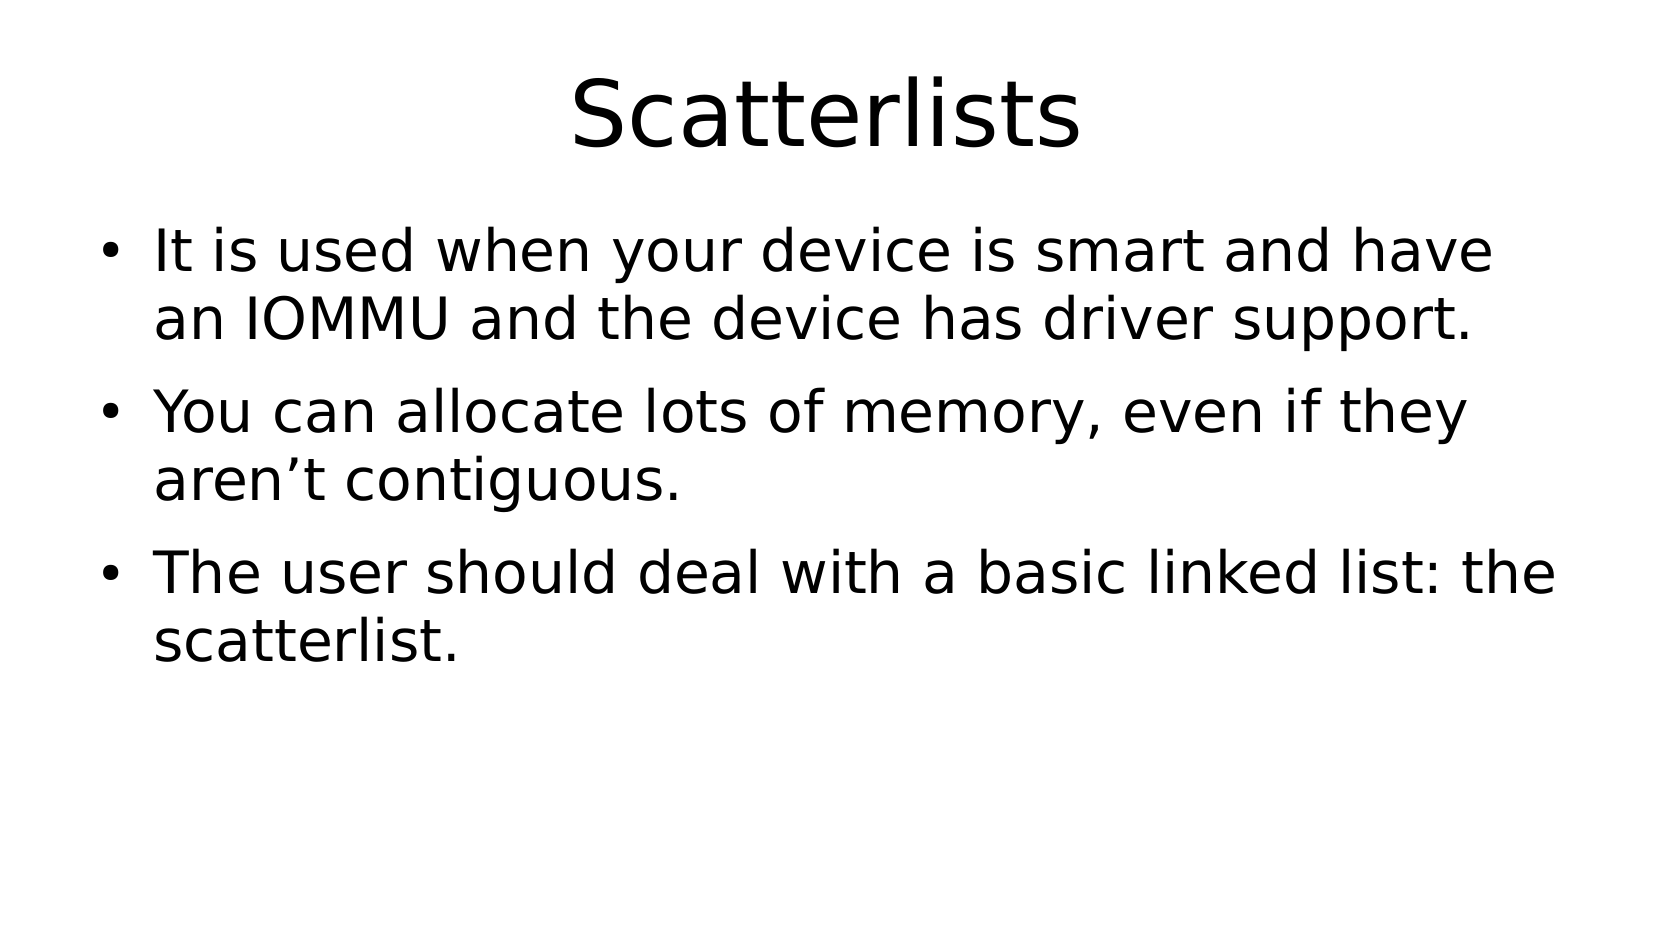

# Scatterlists
It is used when your device is smart and have an IOMMU and the device has driver support.
You can allocate lots of memory, even if they aren’t contiguous.
The user should deal with a basic linked list: the scatterlist.